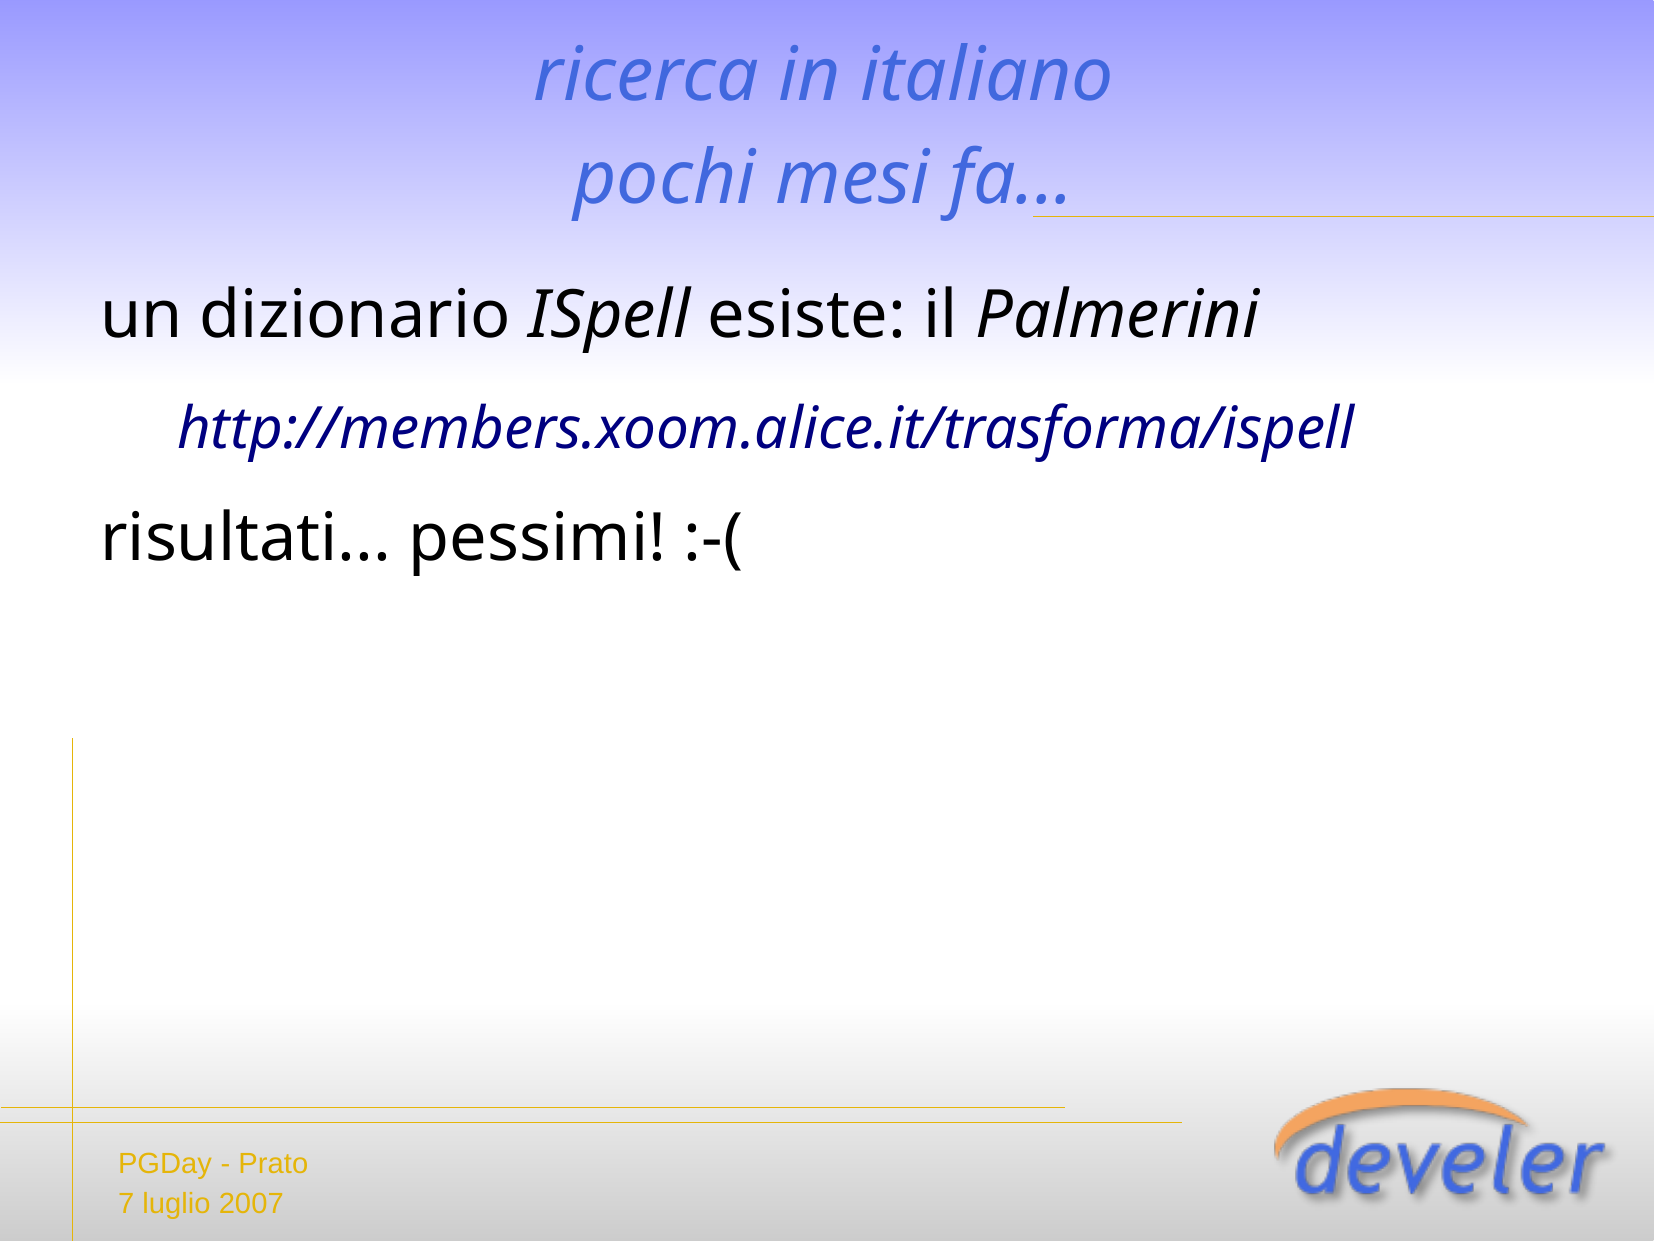

# ricerca in italiano pochi mesi fa...
un dizionario ISpell esiste: il Palmerini
http://members.xoom.alice.it/trasforma/ispell
risultati... pessimi! :-(
PGDay - Prato
7 luglio 2007